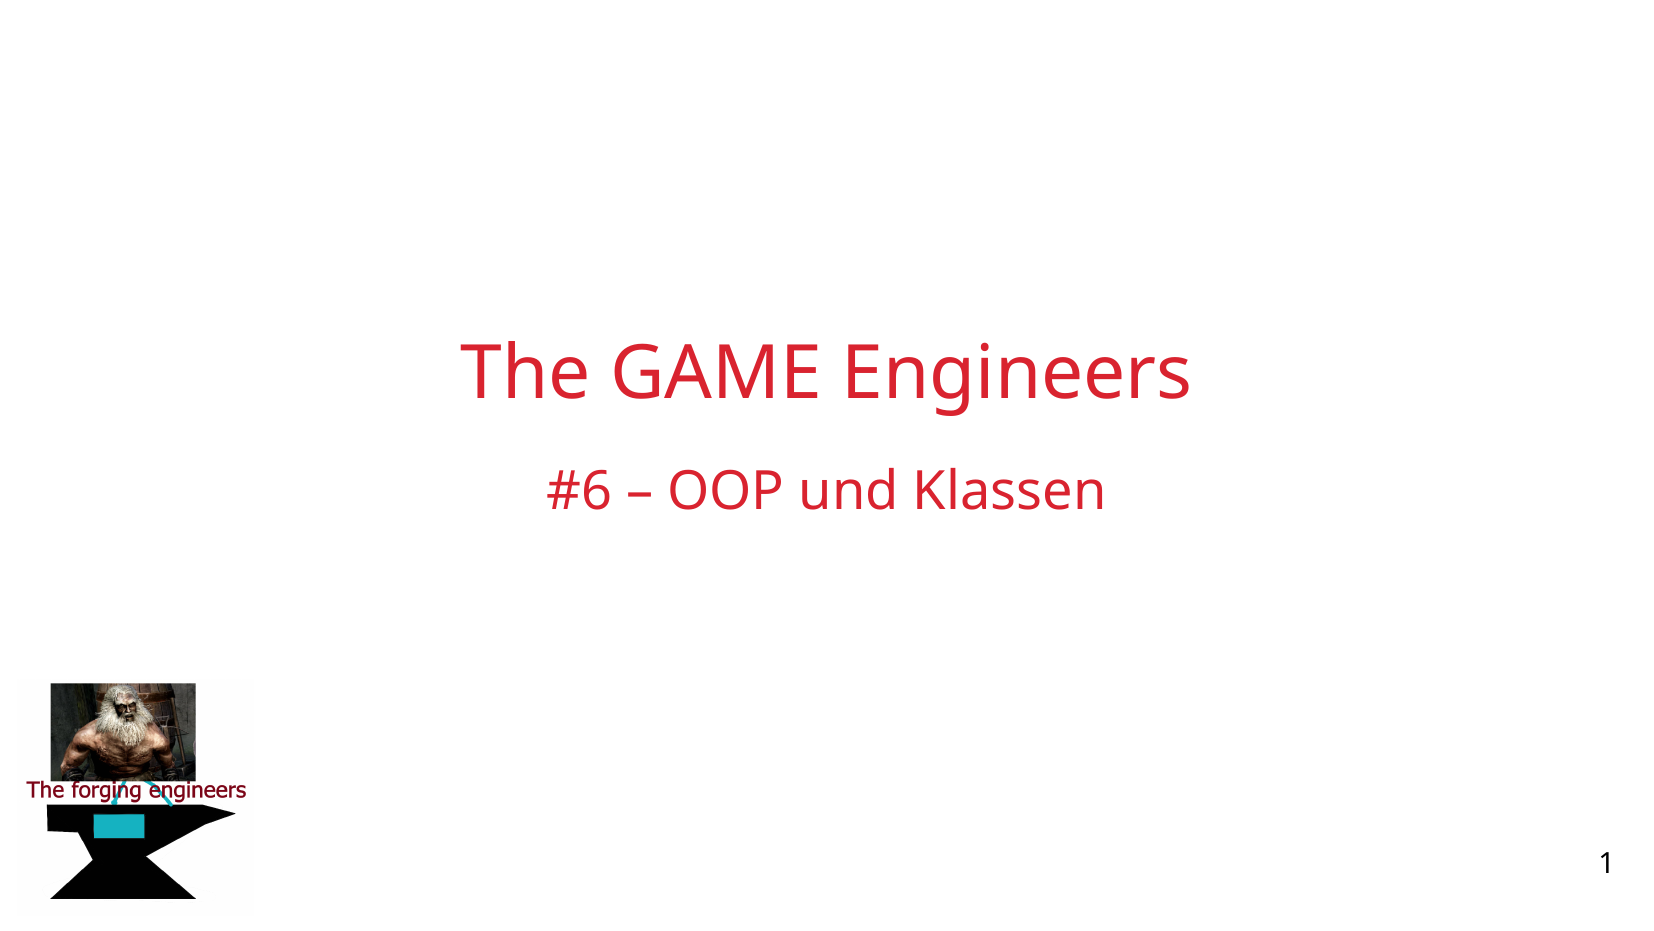

The GAME Engineers
#6 – OOP und Klassen